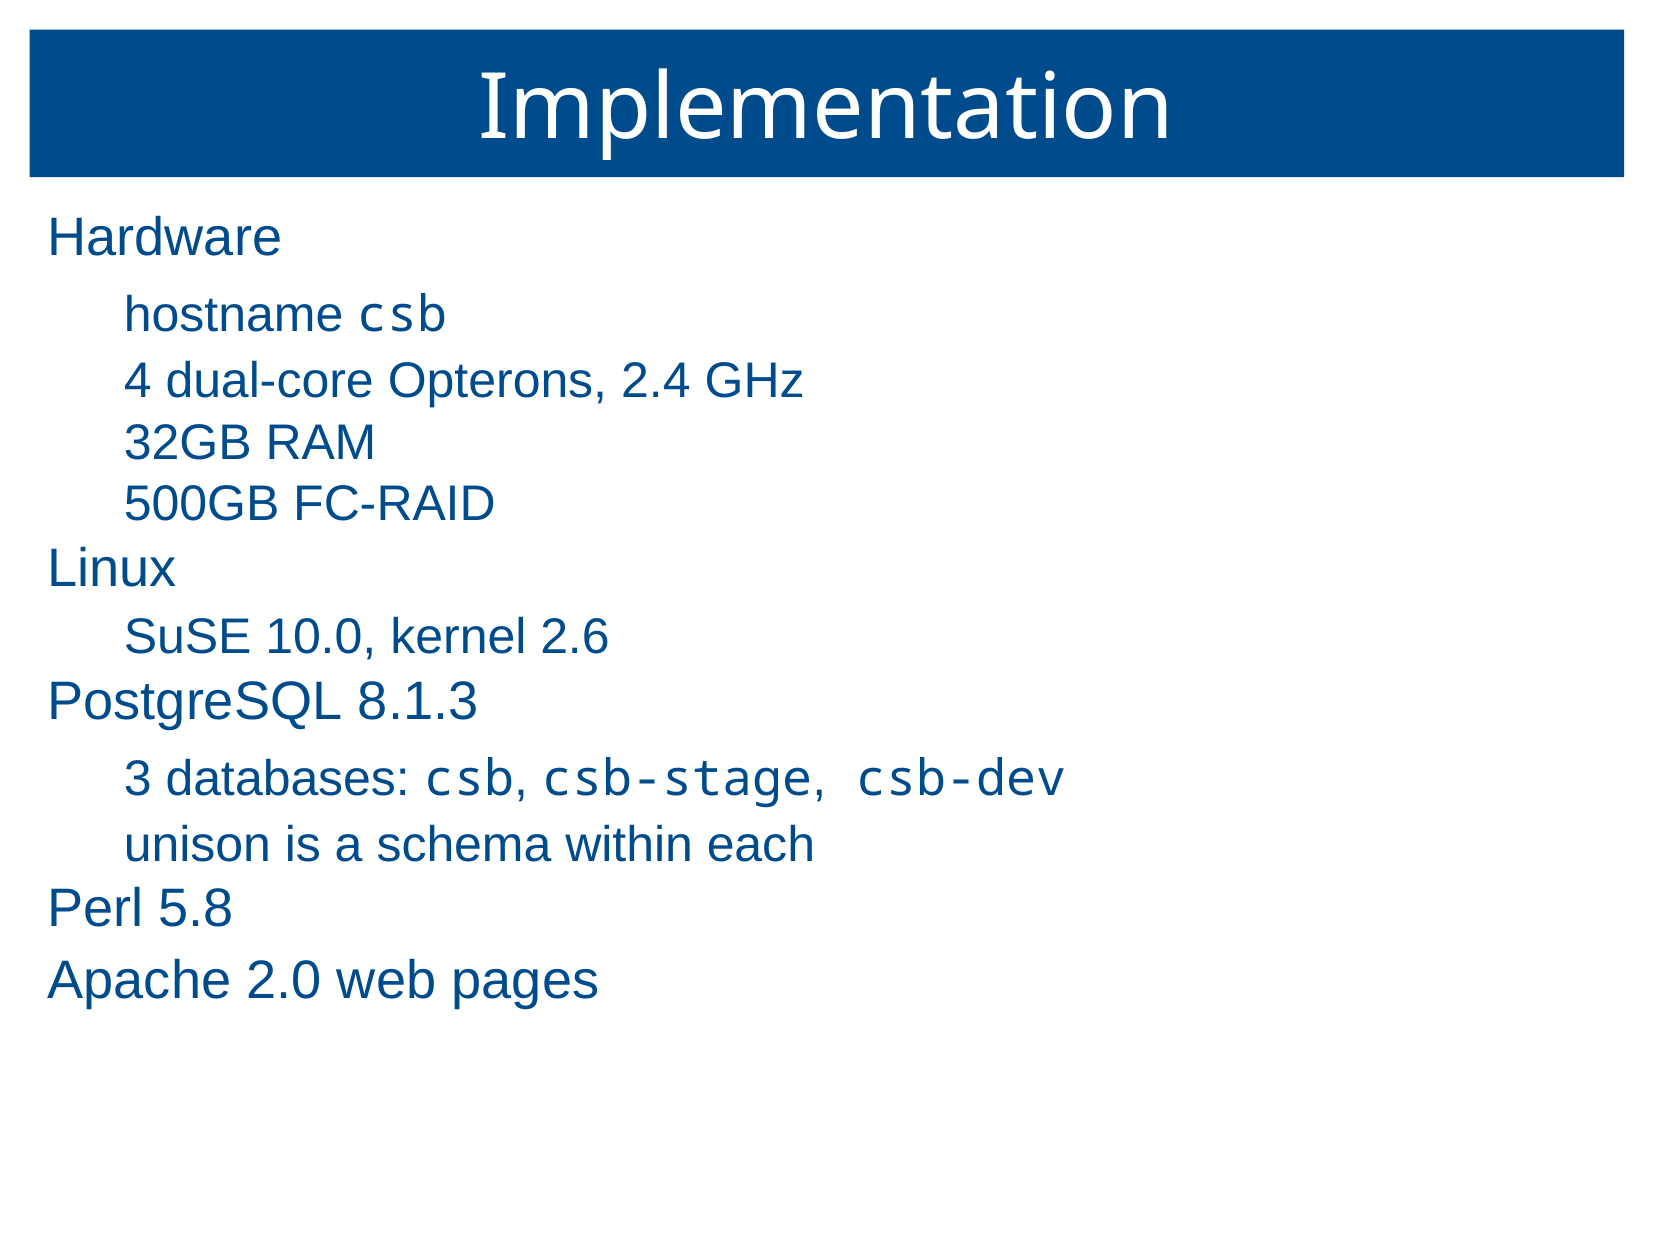

# Implementation
Hardware
hostname csb
4 dual-core Opterons, 2.4 GHz
32GB RAM
500GB FC-RAID
Linux
SuSE 10.0, kernel 2.6
PostgreSQL 8.1.3
3 databases: csb, csb-stage, csb-dev
unison is a schema within each
Perl 5.8
Apache 2.0 web pages